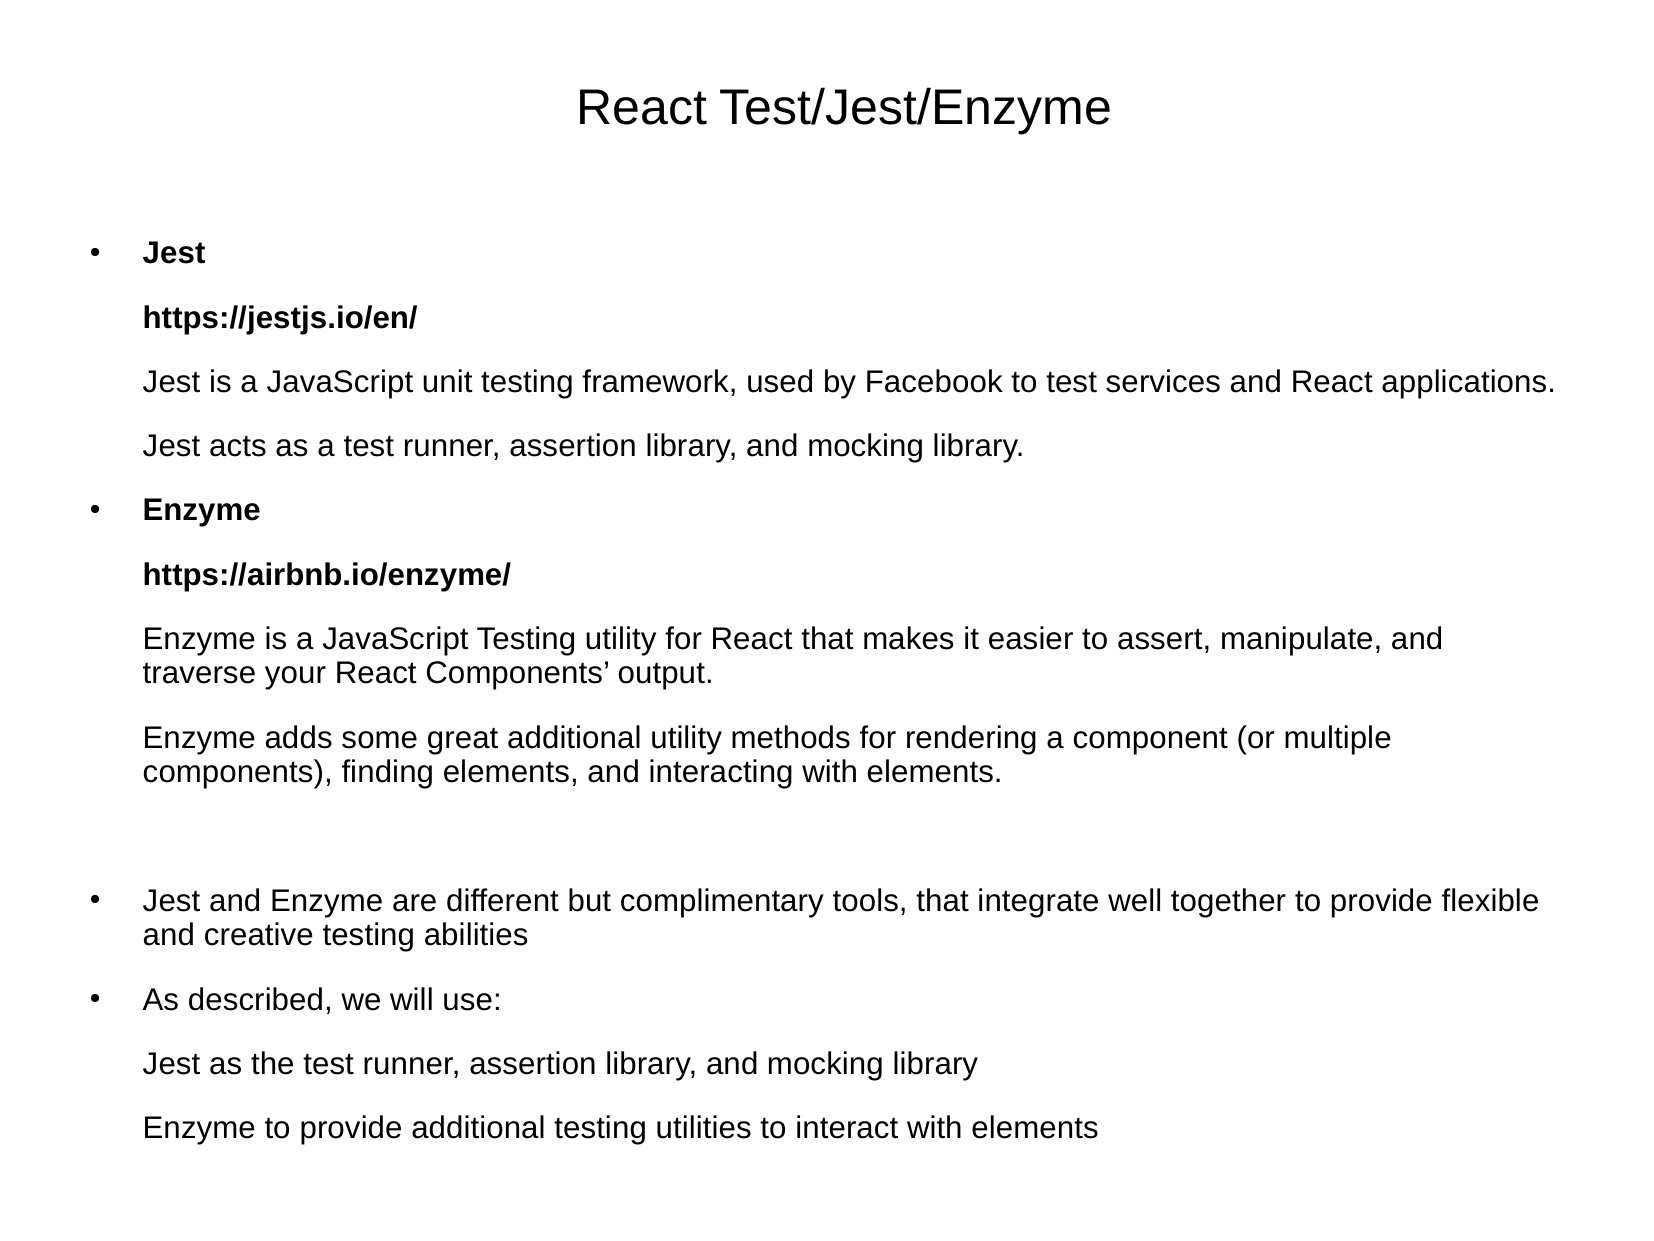

# React Test/Jest/Enzyme
Jest
https://jestjs.io/en/
Jest is a JavaScript unit testing framework, used by Facebook to test services and React applications.
Jest acts as a test runner, assertion library, and mocking library.
Enzyme
https://airbnb.io/enzyme/
Enzyme is a JavaScript Testing utility for React that makes it easier to assert, manipulate, and traverse your React Components’ output.
Enzyme adds some great additional utility methods for rendering a component (or multiple components), finding elements, and interacting with elements.
Jest and Enzyme are different but complimentary tools, that integrate well together to provide flexible and creative testing abilities
As described, we will use:
Jest as the test runner, assertion library, and mocking library
Enzyme to provide additional testing utilities to interact with elements